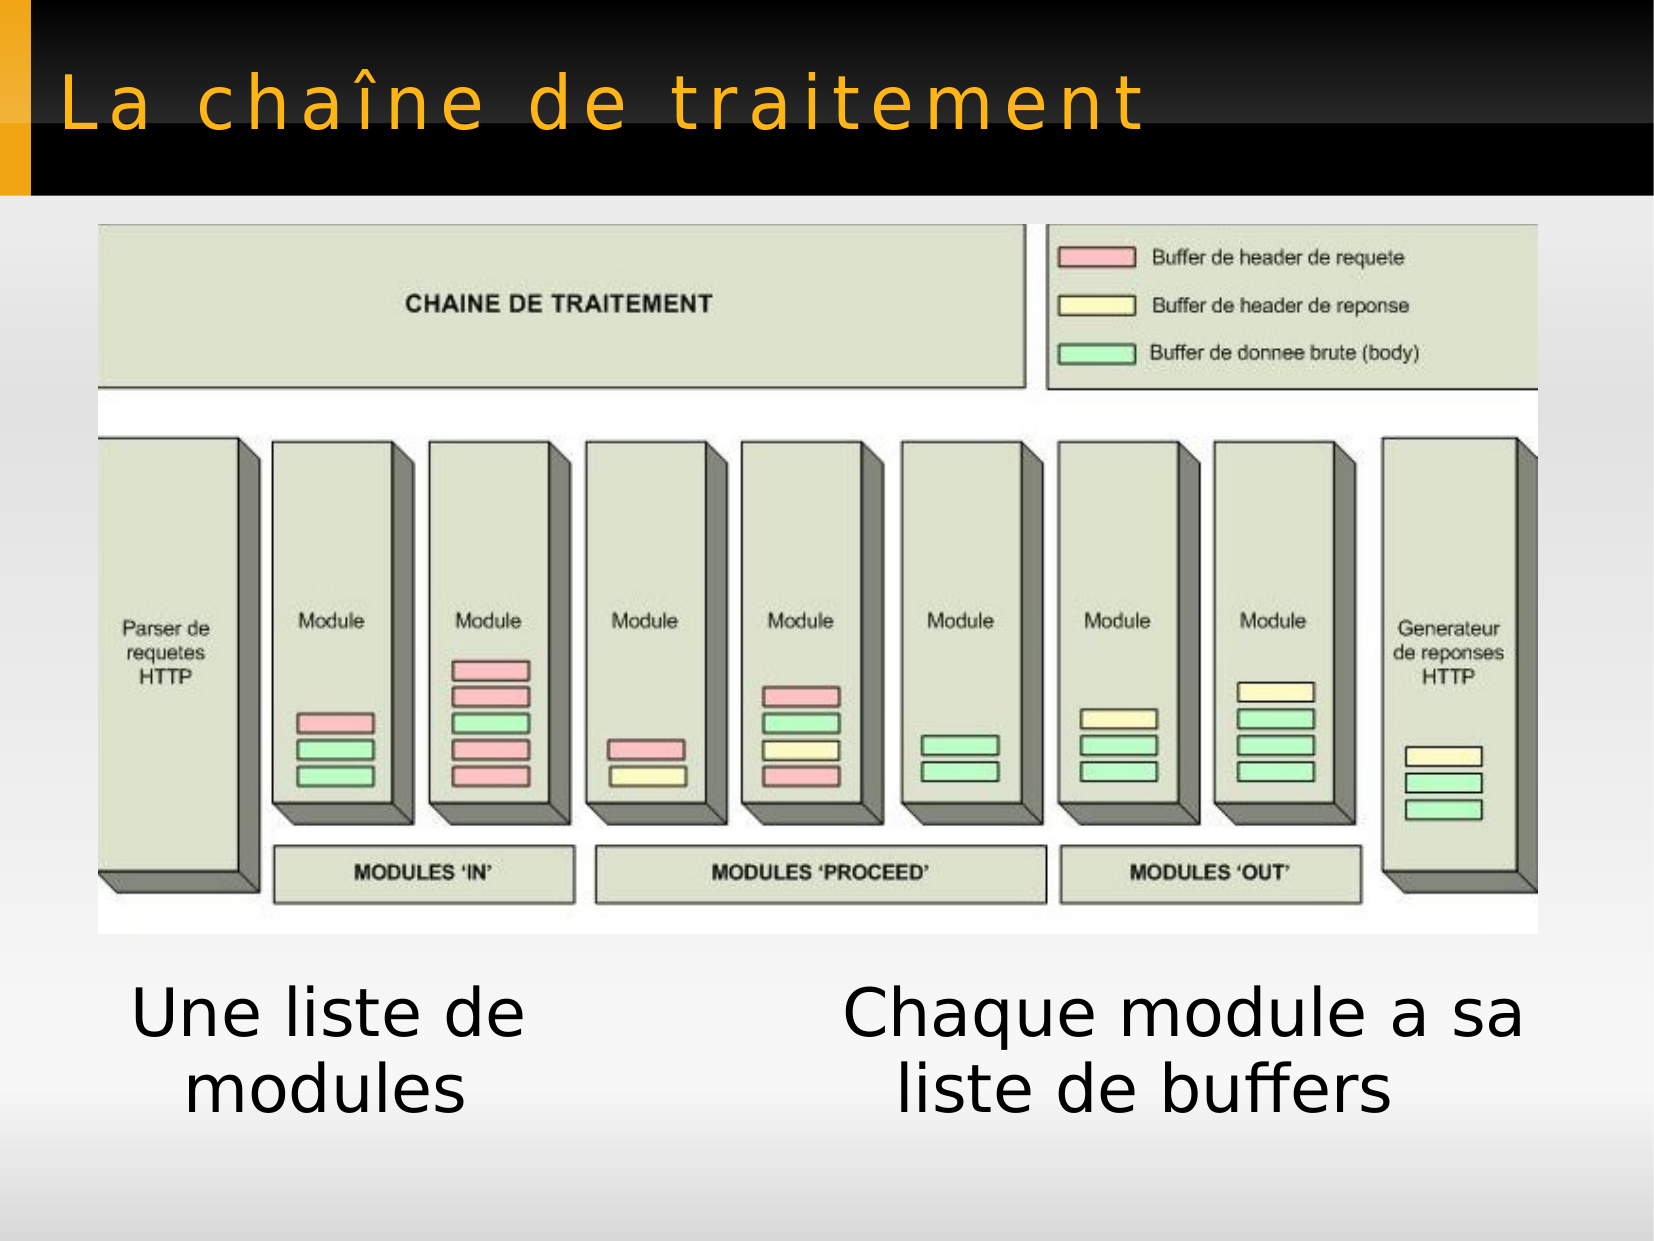

# La chaîne de traitement
Une liste de modules
Chaque module a sa liste de buffers